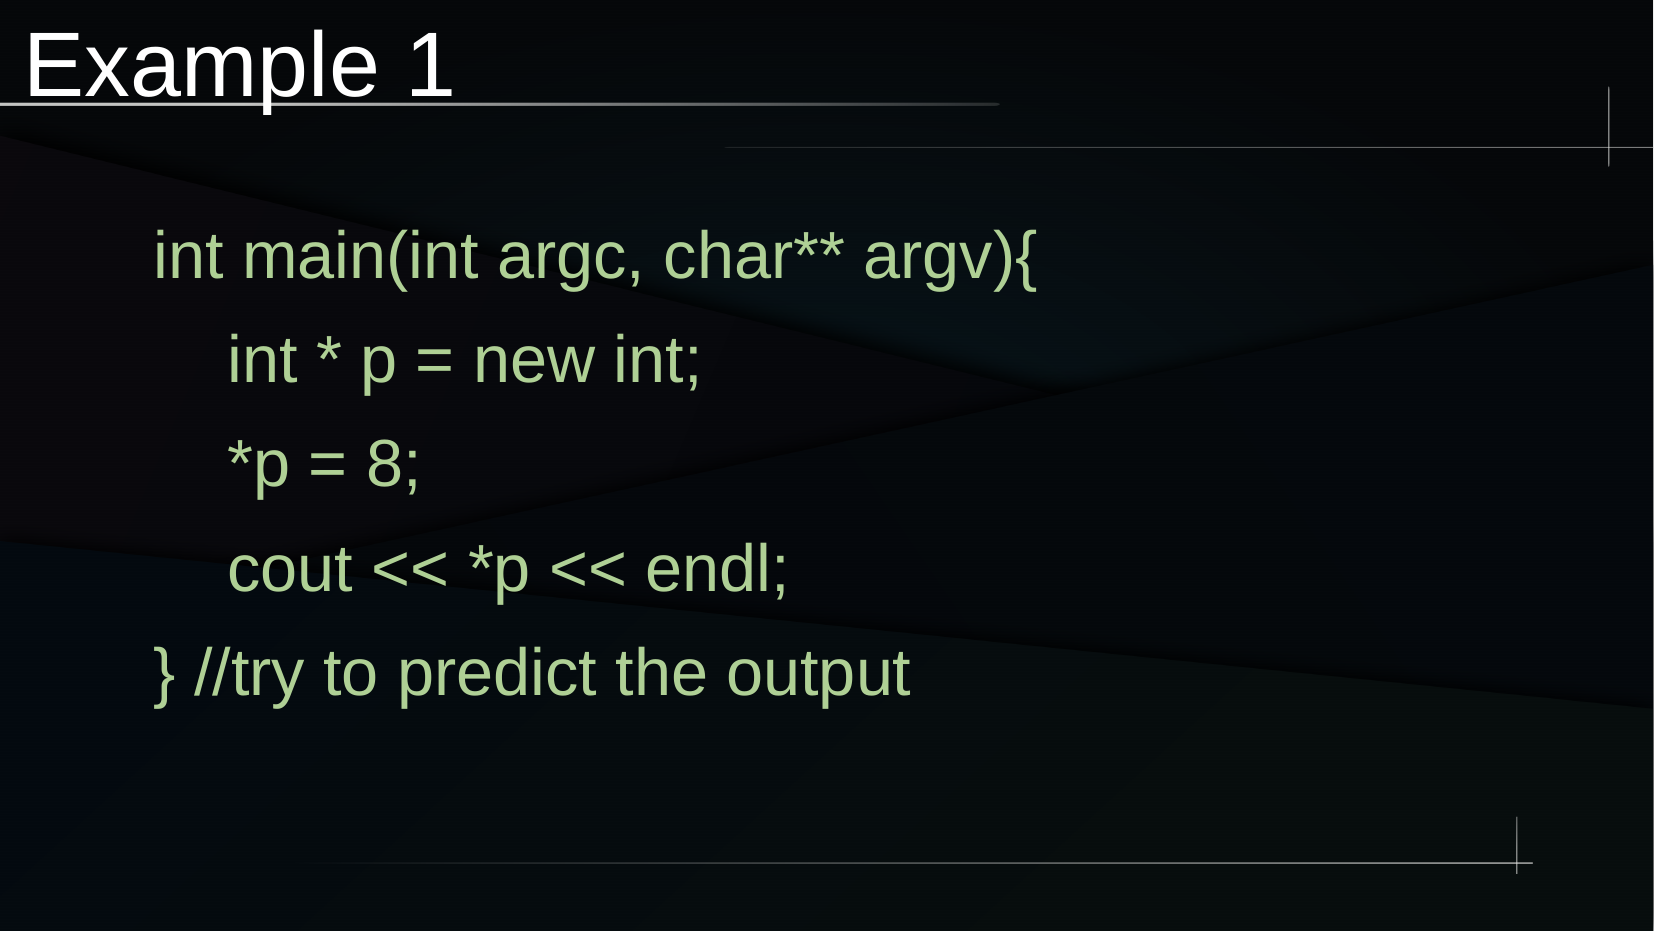

# Example 1
int main(int argc, char** argv){
 int * p = new int;
 *p = 8;
 cout << *p << endl;
} //try to predict the output